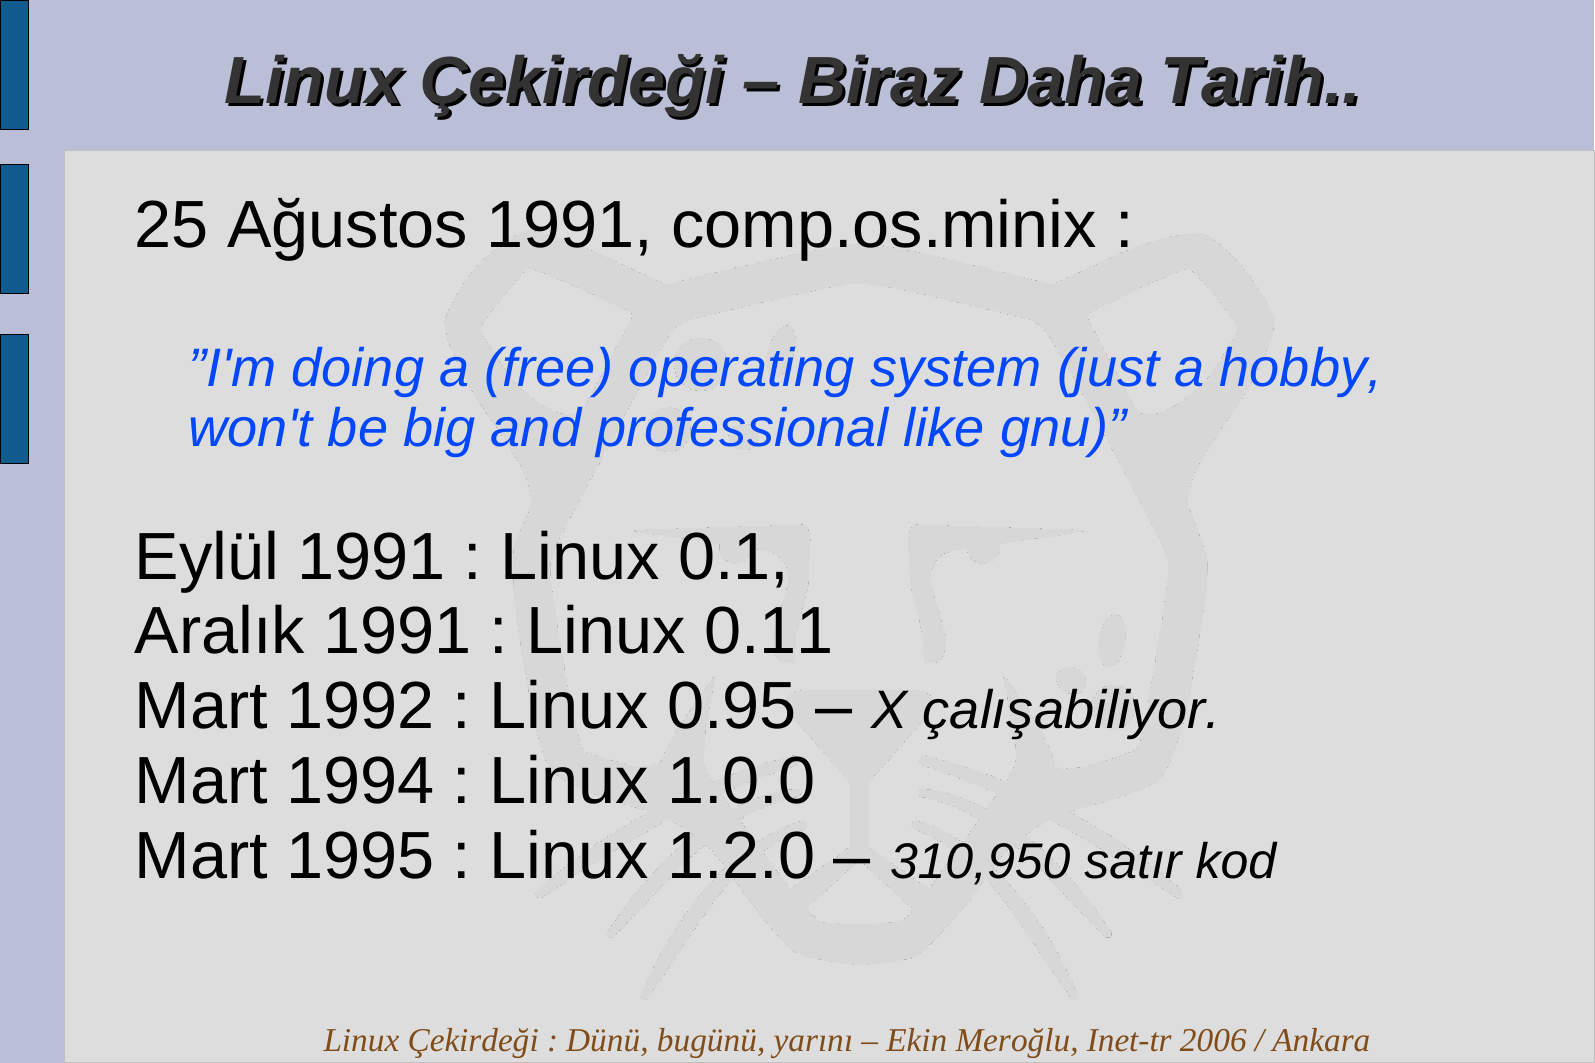

# Linux Çekirdeği – Biraz Daha Tarih..
25 Ağustos 1991, comp.os.minix :
”I'm doing a (free) operating system (just a hobby, won't be big and professional like gnu)”
Eylül 1991 : Linux 0.1,
Aralık 1991 : Linux 0.11
Mart 1992 : Linux 0.95 – X çalışabiliyor.
Mart 1994 : Linux 1.0.0
Mart 1995 : Linux 1.2.0 – 310,950 satır kod